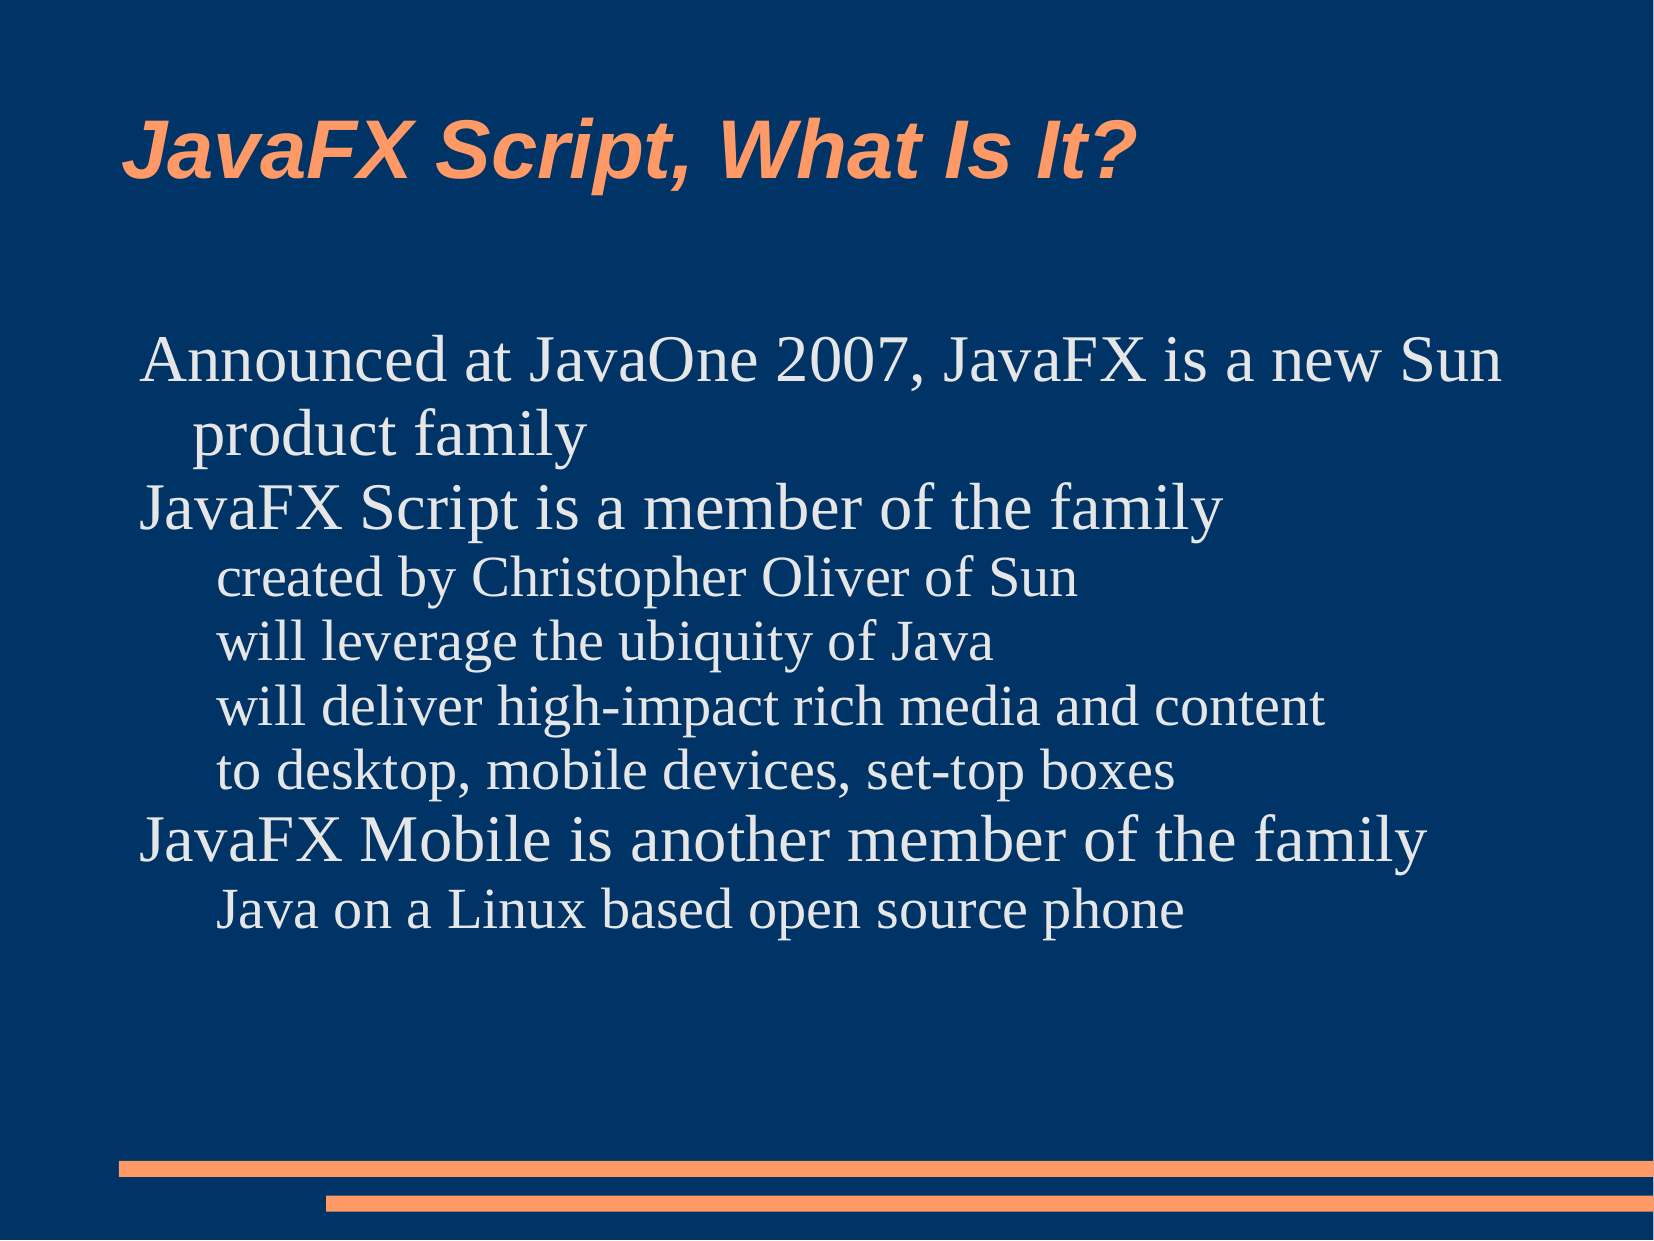

# JavaFX Script, What Is It?
Announced at JavaOne 2007, JavaFX is a new Sun product family
JavaFX Script is a member of the family
created by Christopher Oliver of Sun
will leverage the ubiquity of Java
will deliver high-impact rich media and content
to desktop, mobile devices, set-top boxes
JavaFX Mobile is another member of the family
Java on a Linux based open source phone